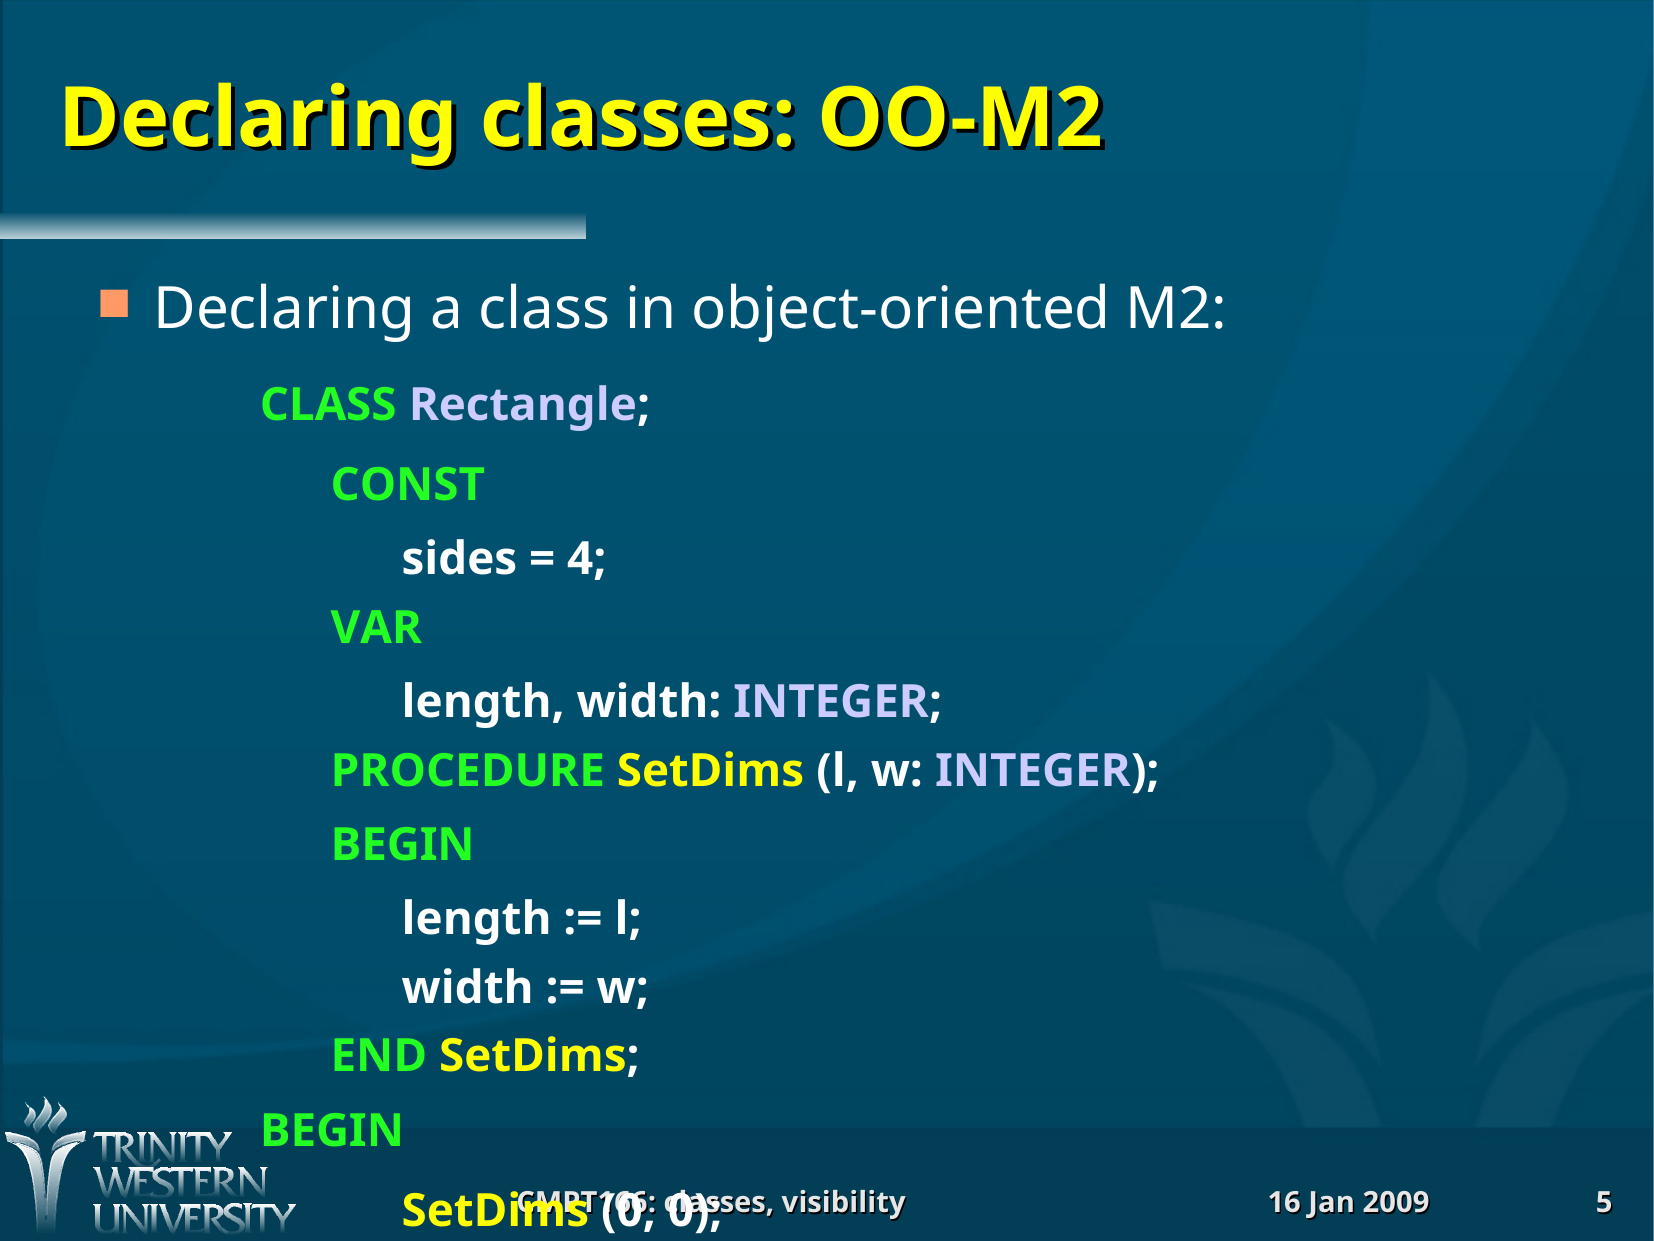

# Declaring classes: OO-M2
Declaring a class in object-oriented M2:
CLASS Rectangle;
CONST
sides = 4;
VAR
length, width: INTEGER;
PROCEDURE SetDims (l, w: INTEGER);
BEGIN
length := l;
width := w;
END SetDims;
BEGIN
SetDims (0, 0);
END Rectangle;
CMPT166: classes, visibility
16 Jan 2009
5